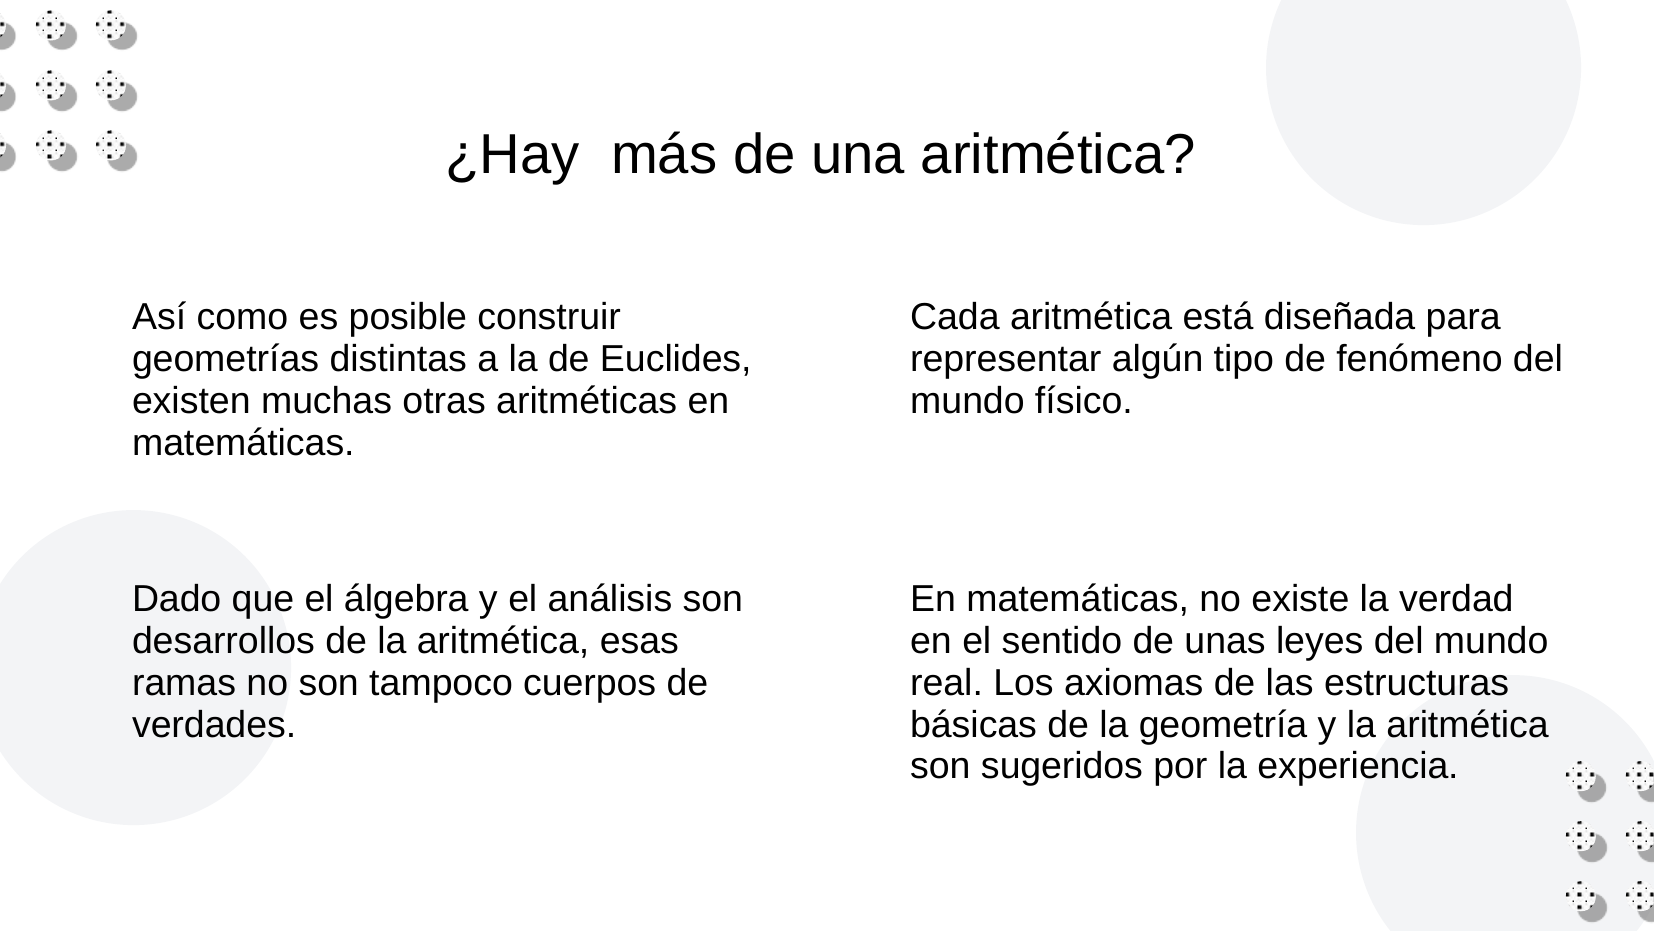

# ¿Hay más de una aritmética?
Así como es posible construir geometrías distintas a la de Euclides, existen muchas otras aritméticas en matemáticas.
Cada aritmética está diseñada para representar algún tipo de fenómeno del mundo físico.
Dado que el álgebra y el análisis son desarrollos de la aritmética, esas ramas no son tampoco cuerpos de verdades.
En matemáticas, no existe la verdad en el sentido de unas leyes del mundo real. Los axiomas de las estructuras básicas de la geometría y la aritmética son sugeridos por la experiencia.